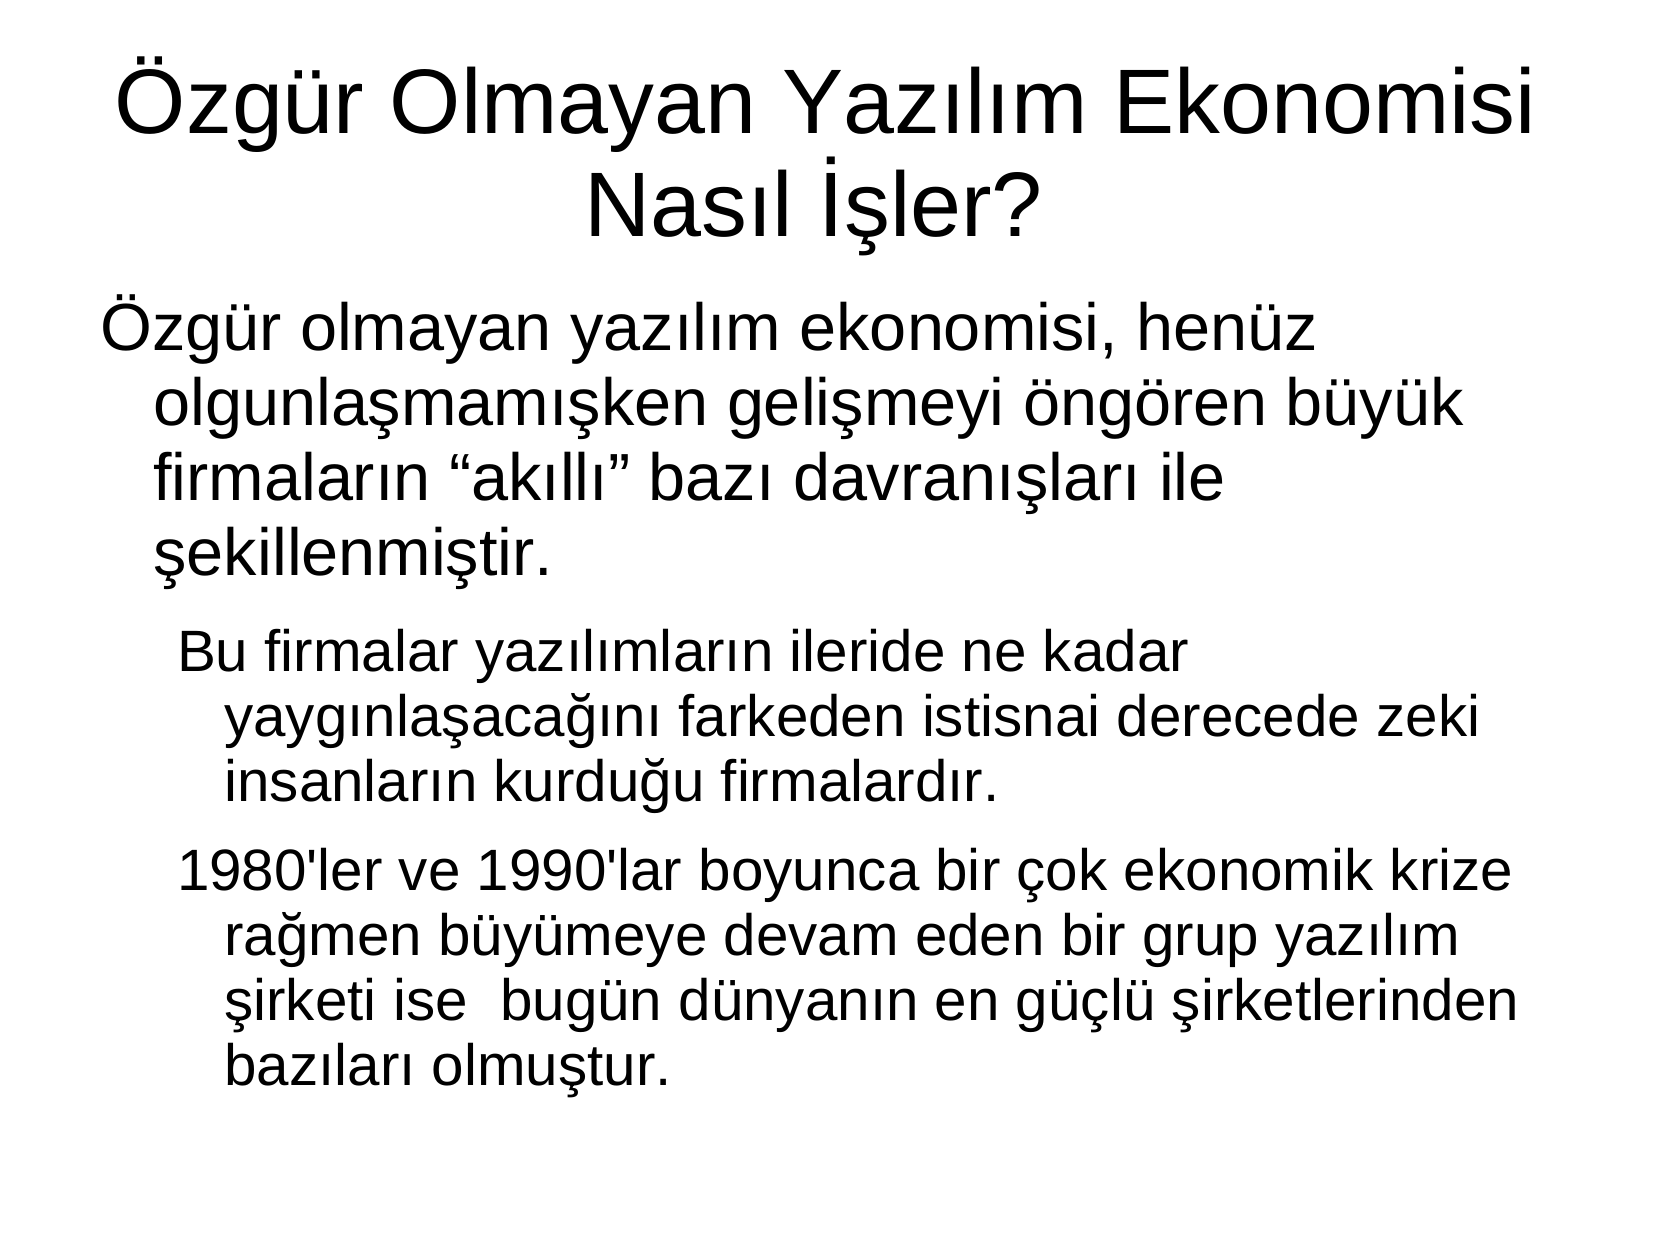

# Özgür Olmayan Yazılım Ekonomisi Nasıl İşler?
Özgür olmayan yazılım ekonomisi, henüz olgunlaşmamışken gelişmeyi öngören büyük firmaların “akıllı” bazı davranışları ile şekillenmiştir.
Bu firmalar yazılımların ileride ne kadar yaygınlaşacağını farkeden istisnai derecede zeki insanların kurduğu firmalardır.
1980'ler ve 1990'lar boyunca bir çok ekonomik krize rağmen büyümeye devam eden bir grup yazılım şirketi ise bugün dünyanın en güçlü şirketlerinden bazıları olmuştur.